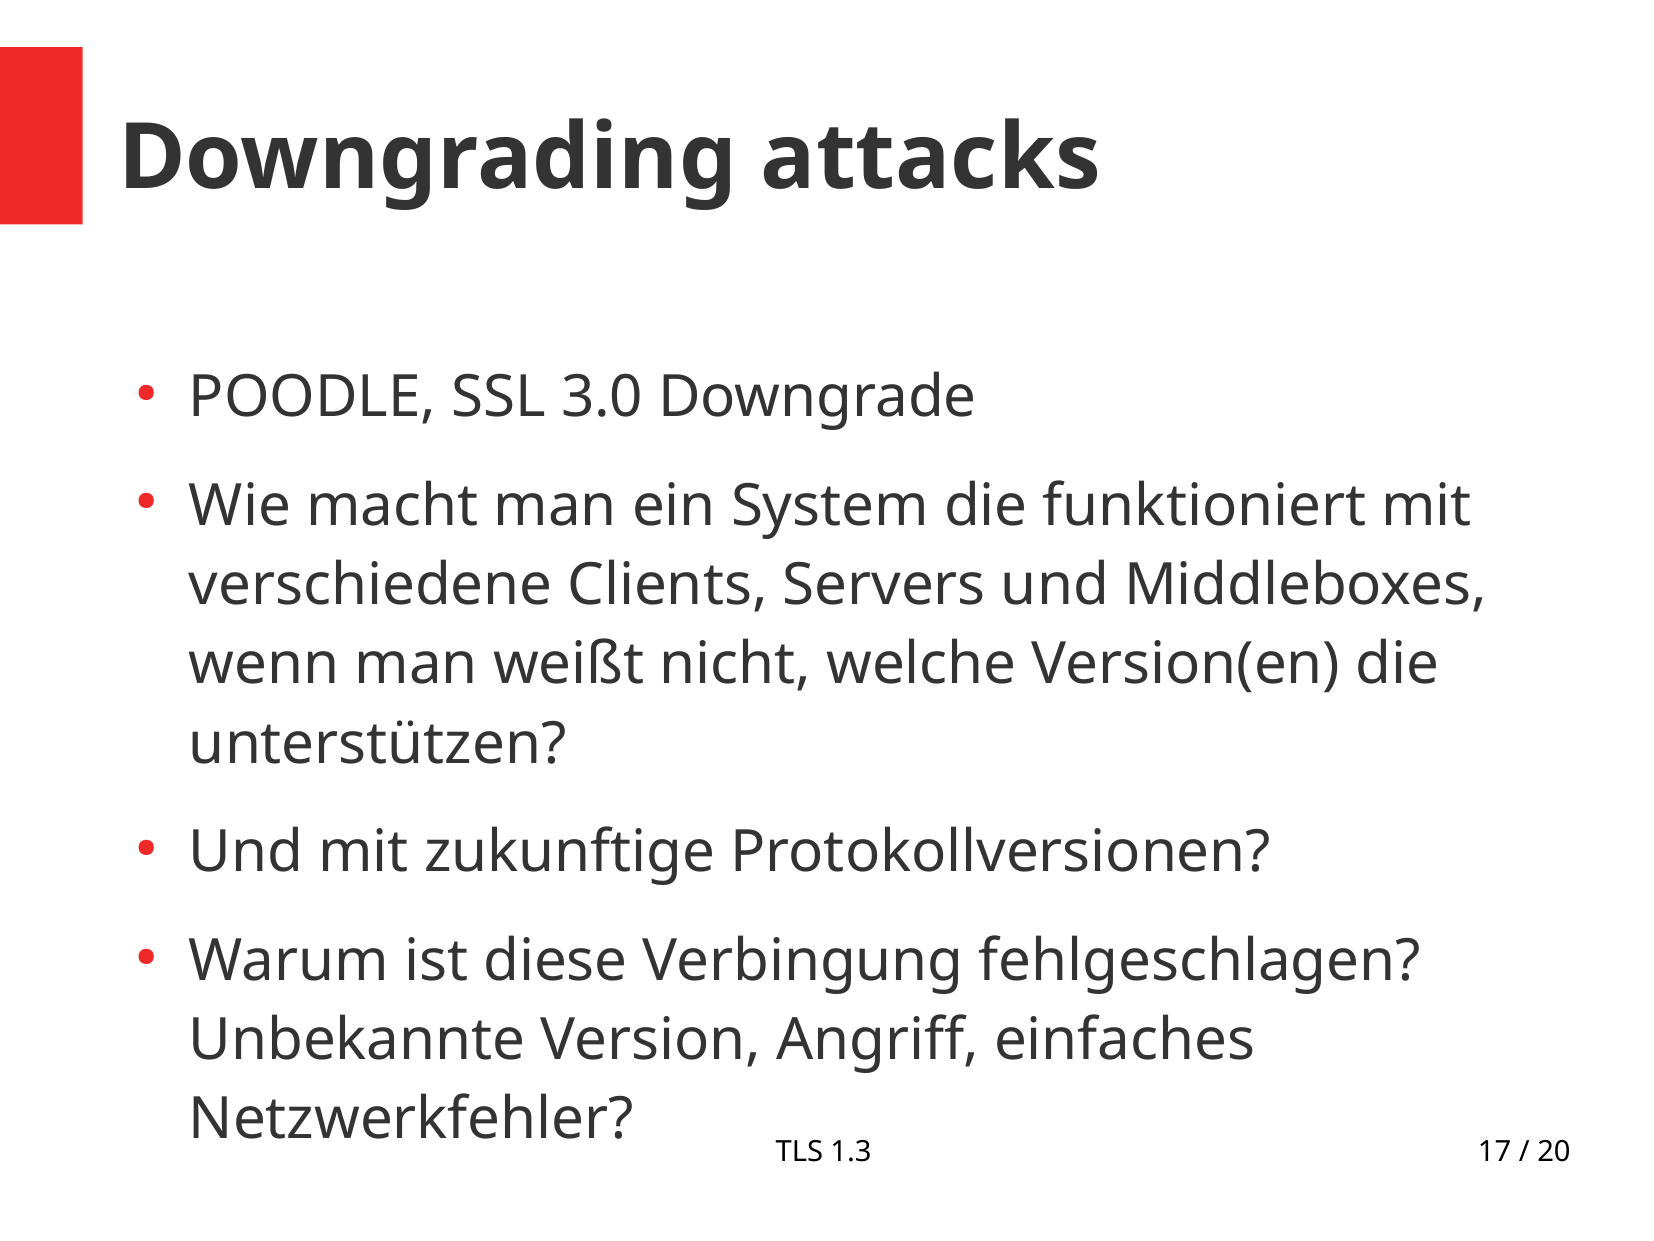

# Downgrading attacks
POODLE, SSL 3.0 Downgrade
Wie macht man ein System die funktioniert mit verschiedene Clients, Servers und Middleboxes, wenn man weißt nicht, welche Version(en) die unterstützen?
Und mit zukunftige Protokollversionen?
Warum ist diese Verbingung fehlgeschlagen? Unbekannte Version, Angriff, einfaches Netzwerkfehler?
TLS 1.3
17